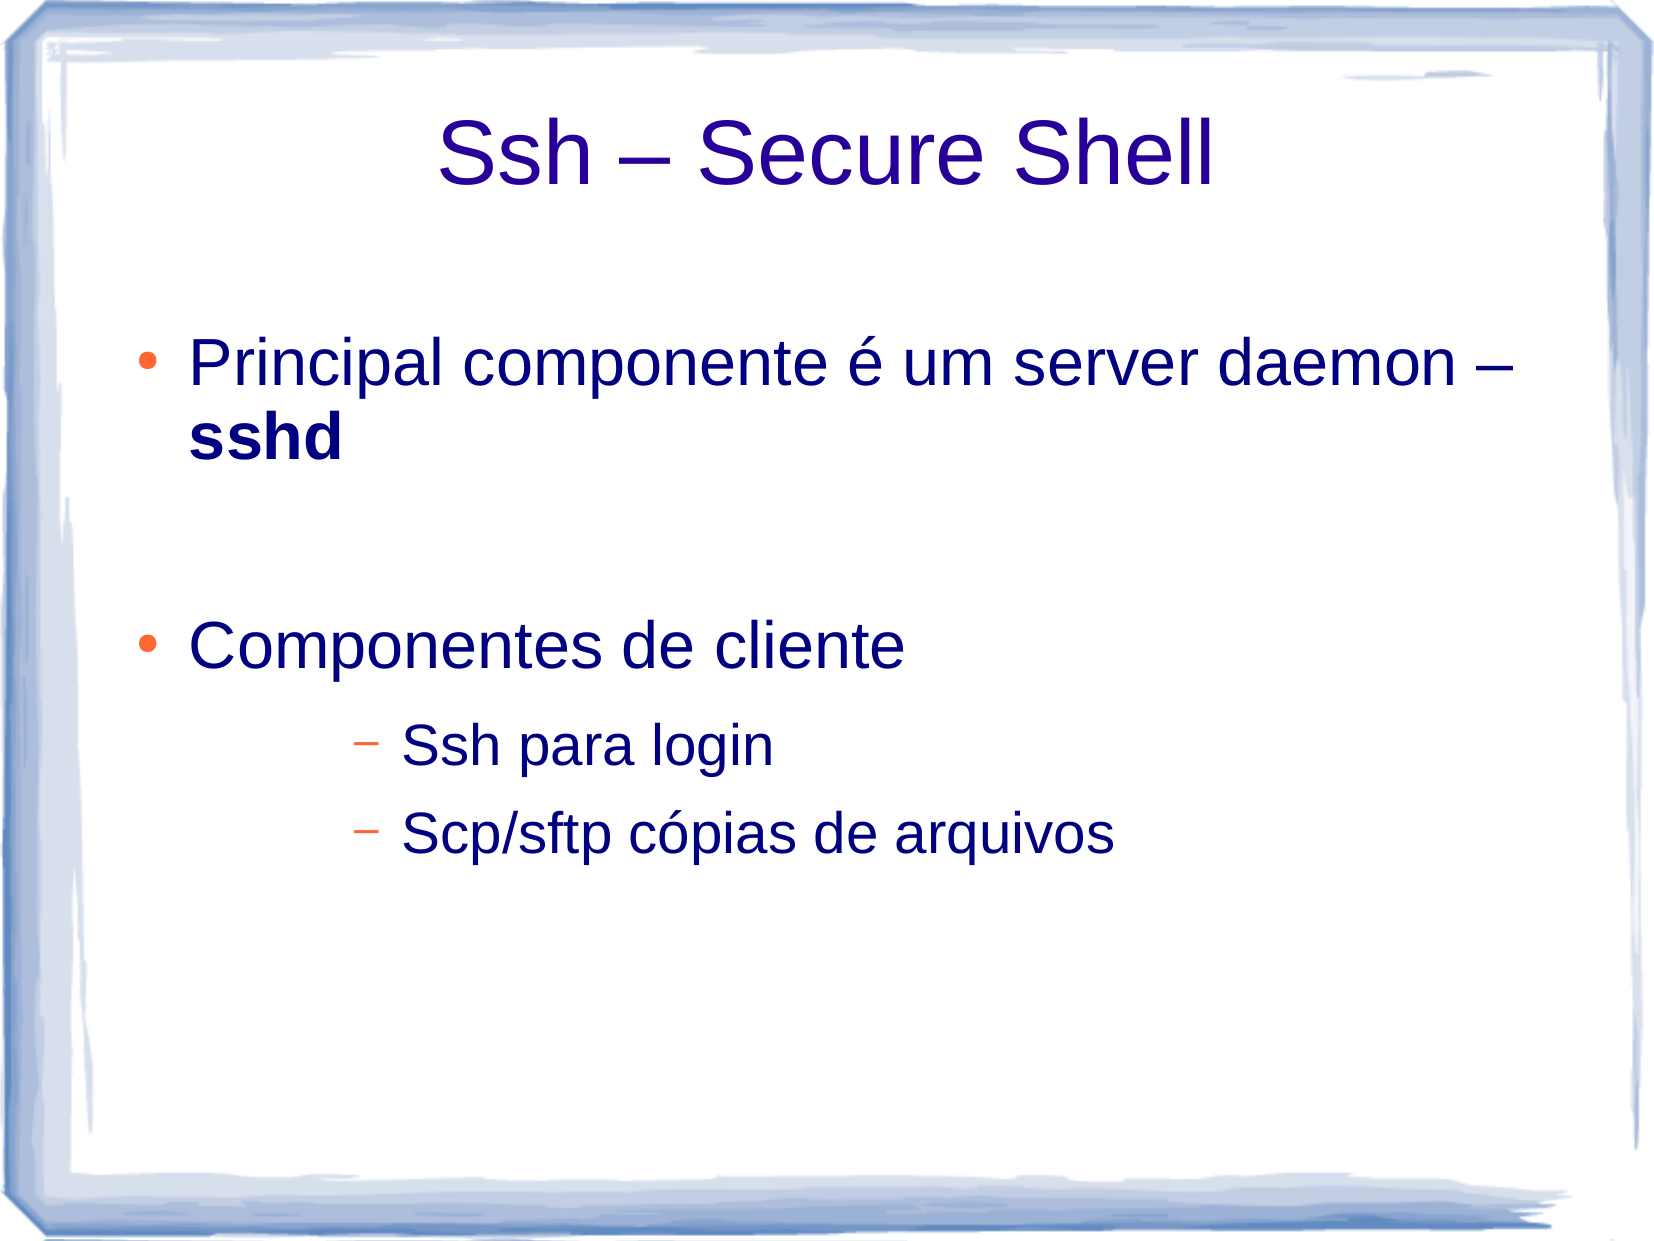

# Ssh – Secure Shell
Principal componente é um server daemon – sshd
Componentes de cliente
Ssh para login
Scp/sftp cópias de arquivos